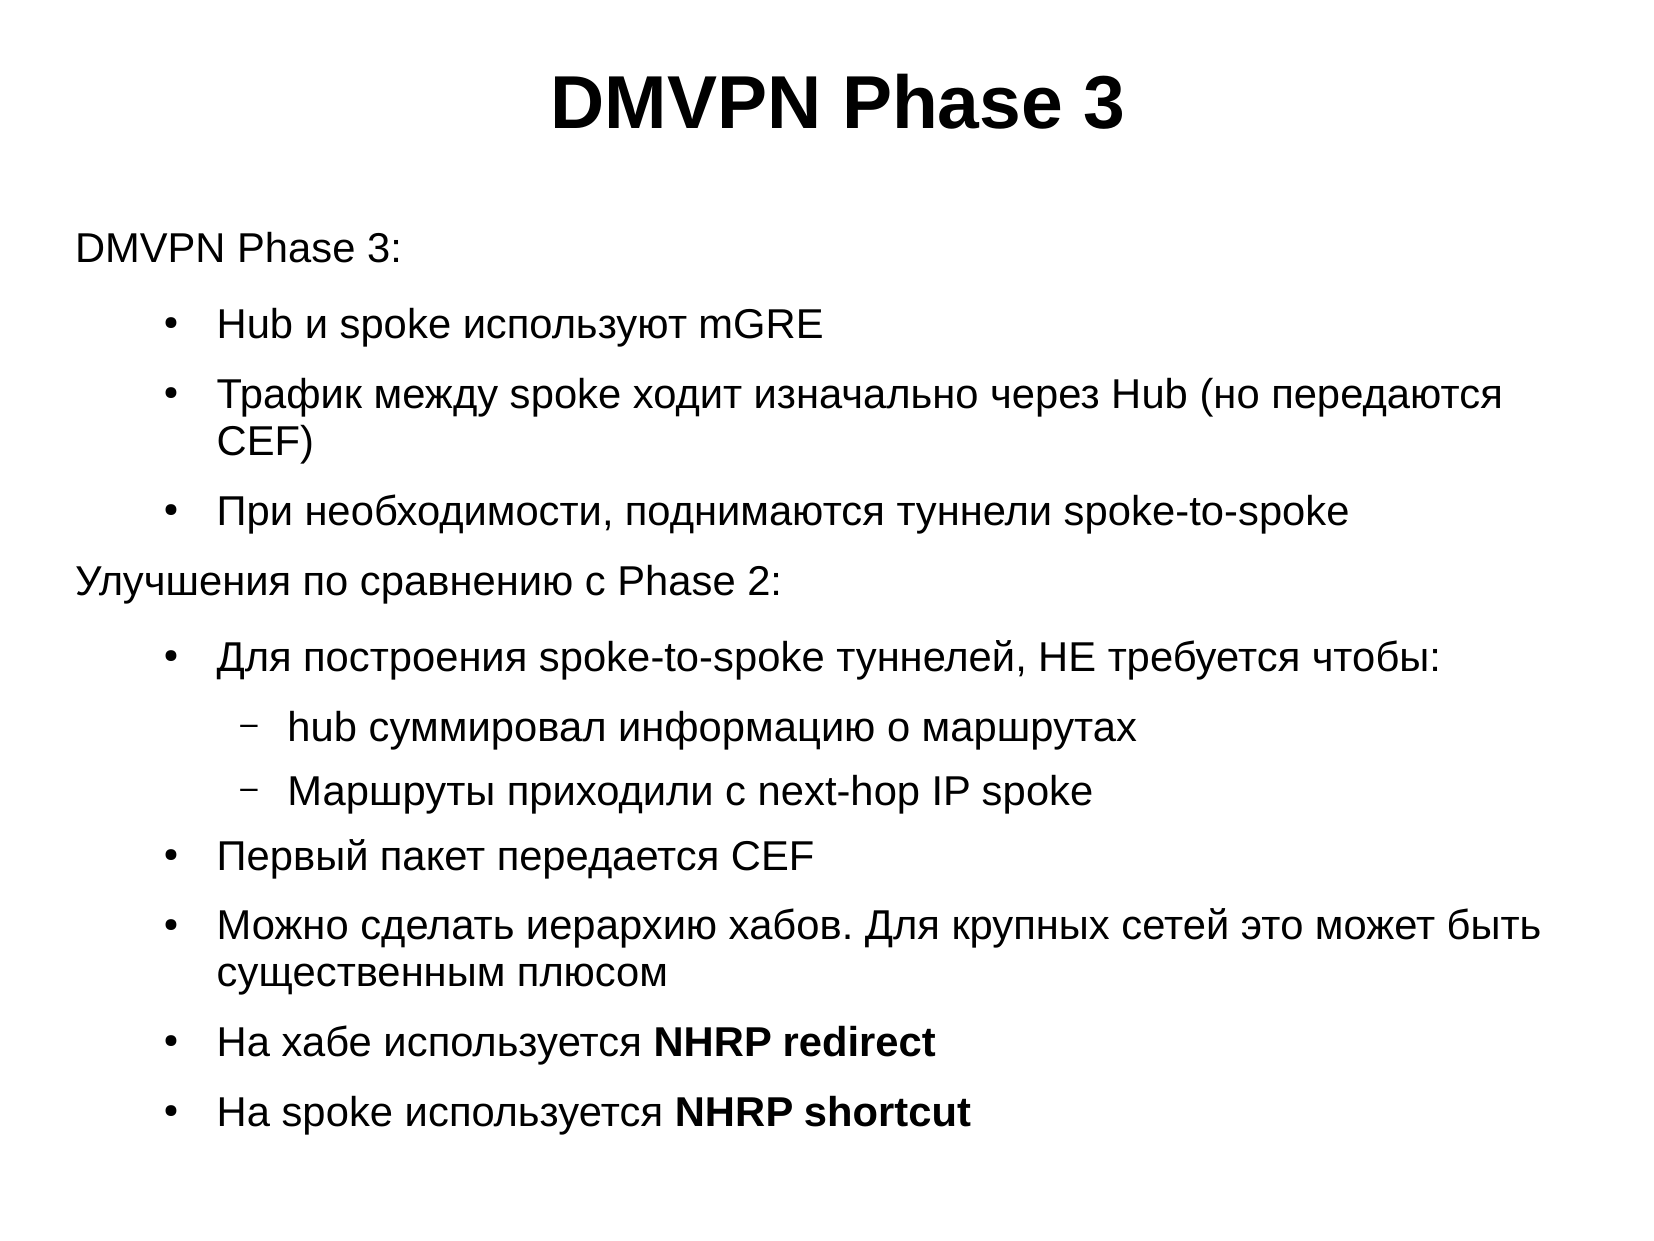

DMVPN Phase 3
# DMVPN Phase 3:
Hub и spoke используют mGRE
Трафик между spoke ходит изначально через Hub (но передаются CEF)
При необходимости, поднимаются туннели spoke-to-spoke
Улучшения по сравнению с Phase 2:
Для построения spoke-to-spoke туннелей, НЕ требуется чтобы:
hub суммировал информацию о маршрутах
Маршруты приходили с next-hop IP spoke
Первый пакет передается CEF
Можно сделать иерархию хабов. Для крупных сетей это может быть существенным плюсом
На хабе используется NHRP redirect
На spoke используется NHRP shortcut